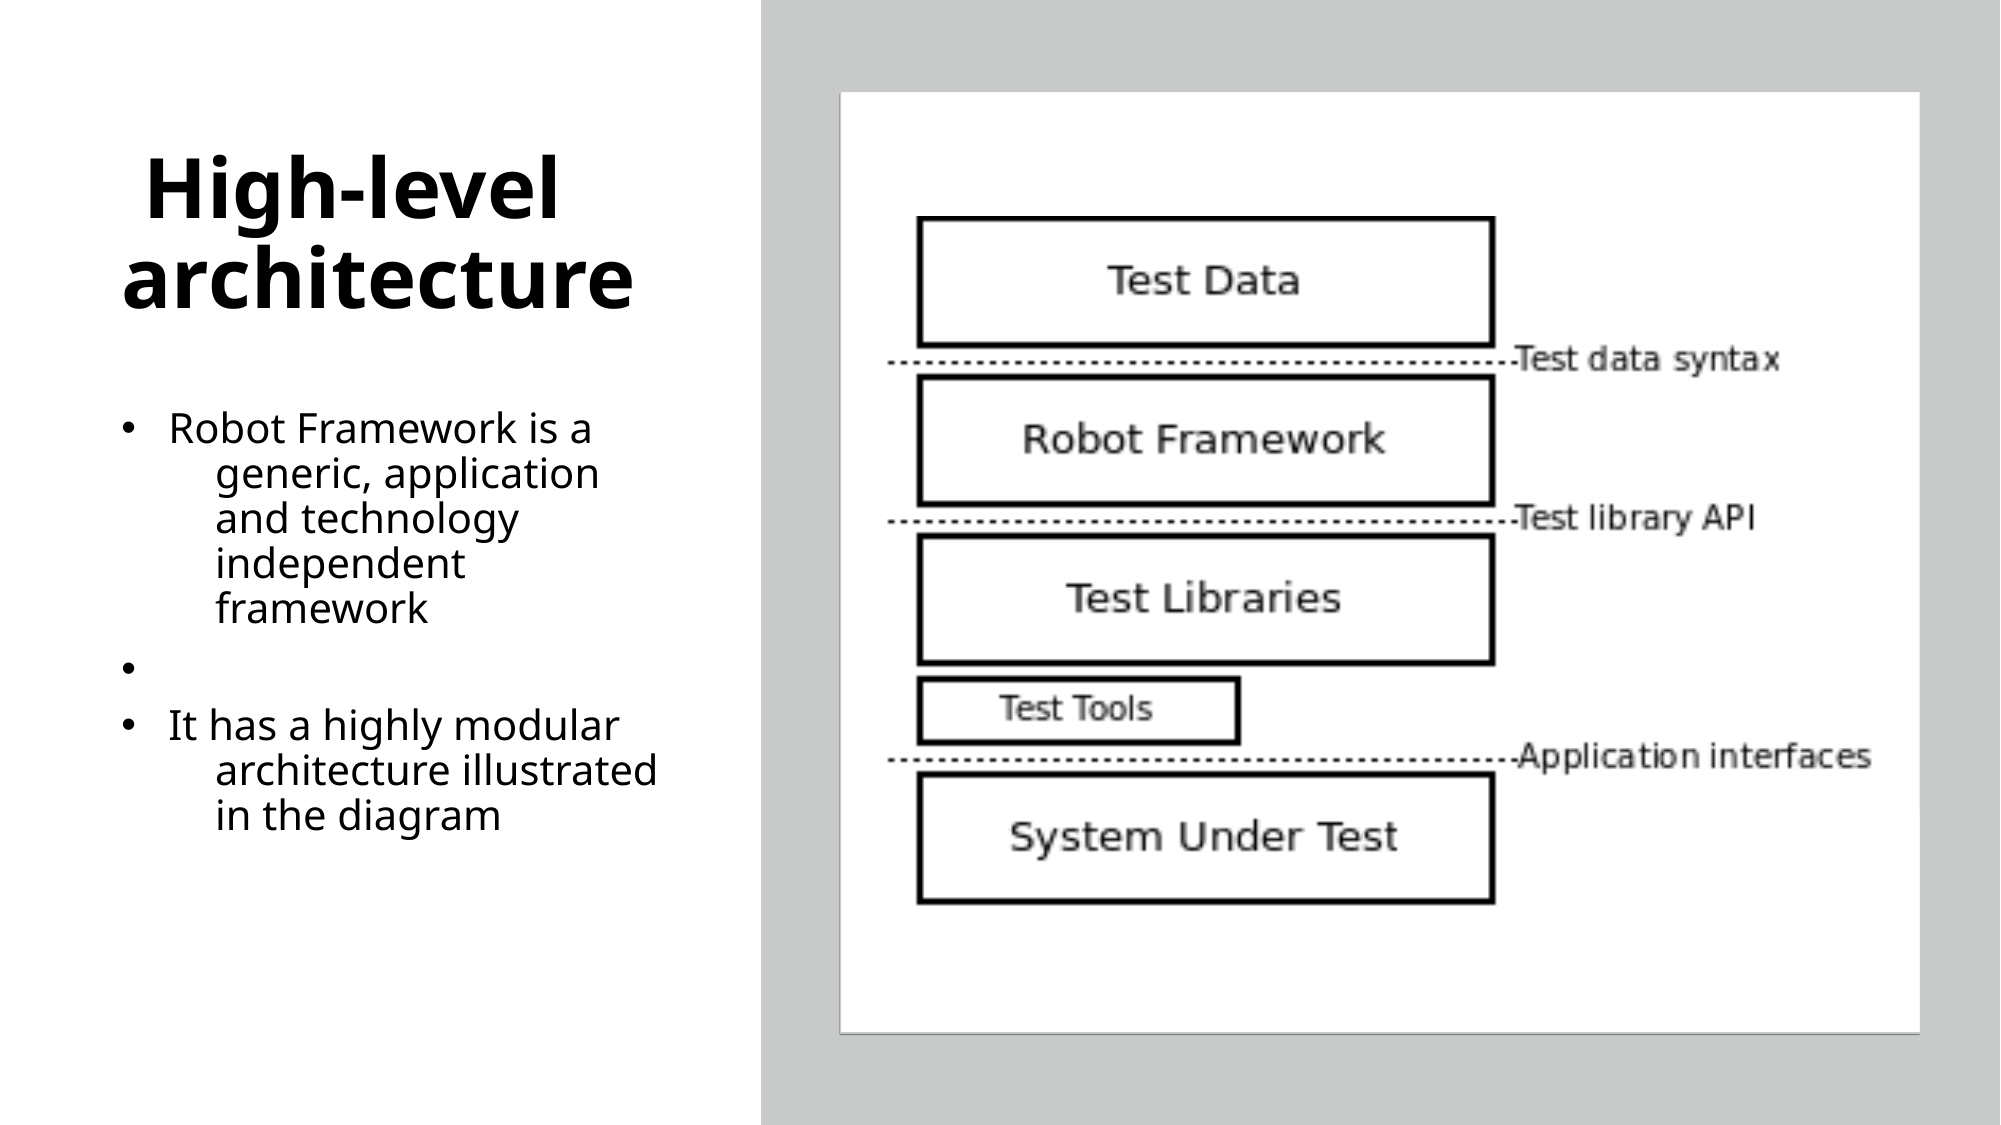

# High-level architecture
Robot Framework is a generic, application and technology independent framework
It has a highly modular architecture illustrated in the diagram